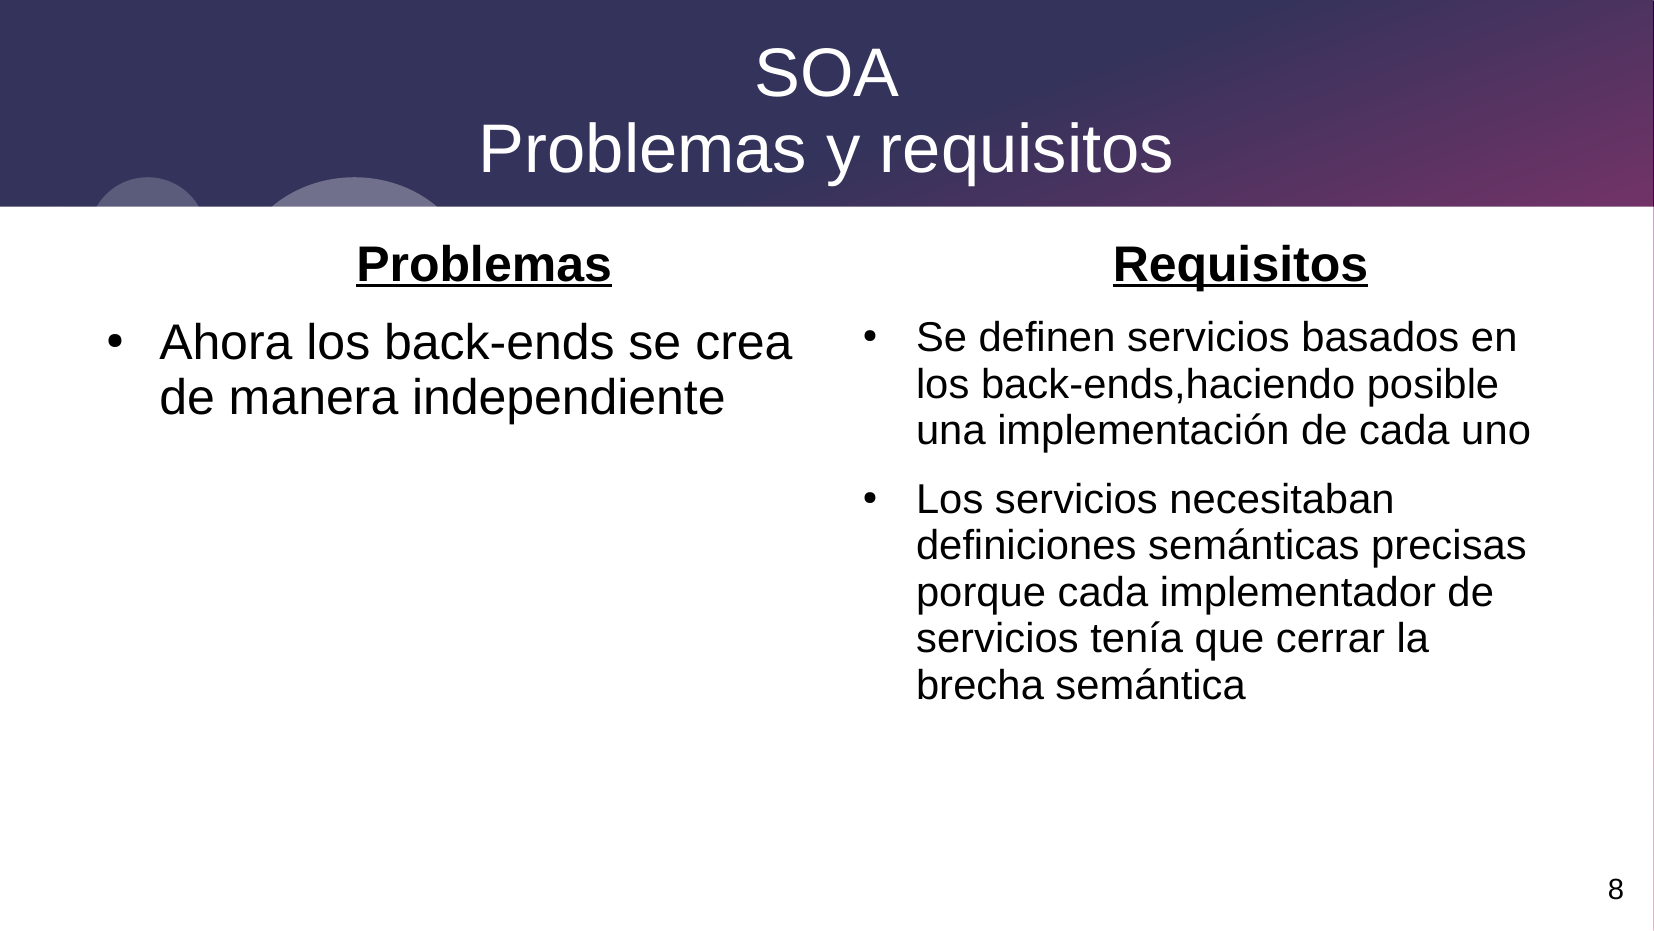

# SOA Problemas y requisitos
Problemas
Ahora los back-ends se crea de manera independiente
Requisitos
Se definen servicios basados en los back-ends,haciendo posible una implementación de cada uno
Los servicios necesitaban definiciones semánticas precisas porque cada implementador de servicios tenía que cerrar la brecha semántica